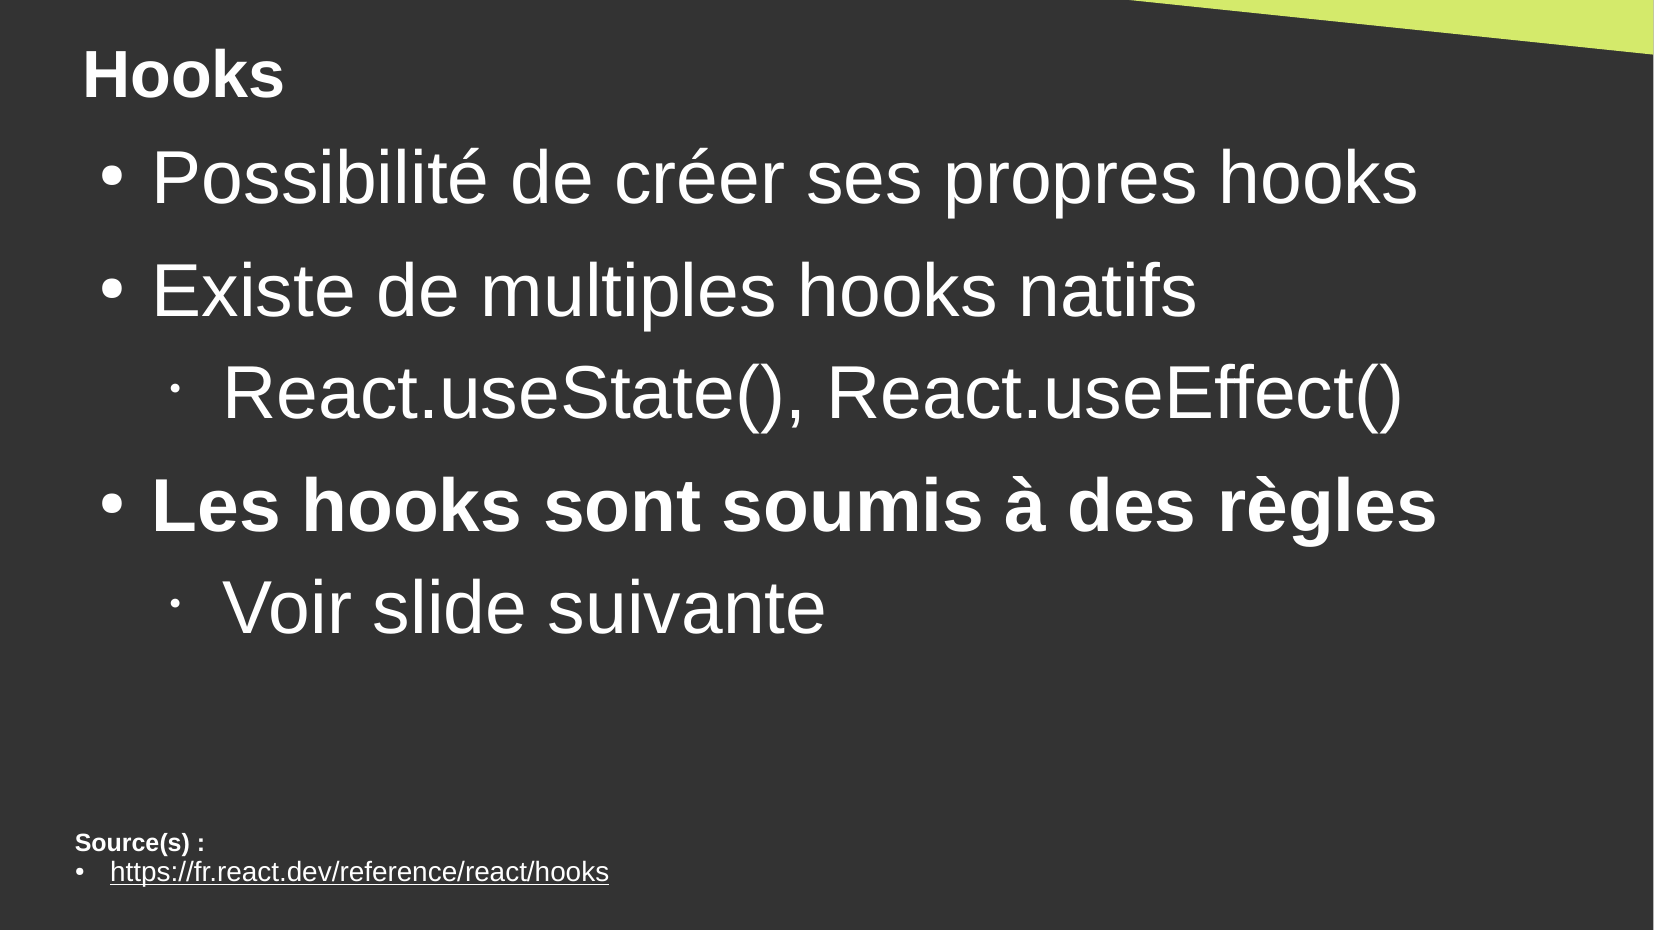

# Hooks
Possibilité de créer ses propres hooks
Existe de multiples hooks natifs
React.useState(), React.useEffect()
Les hooks sont soumis à des règles
Voir slide suivante
Source(s) :
https://fr.react.dev/reference/react/hooks